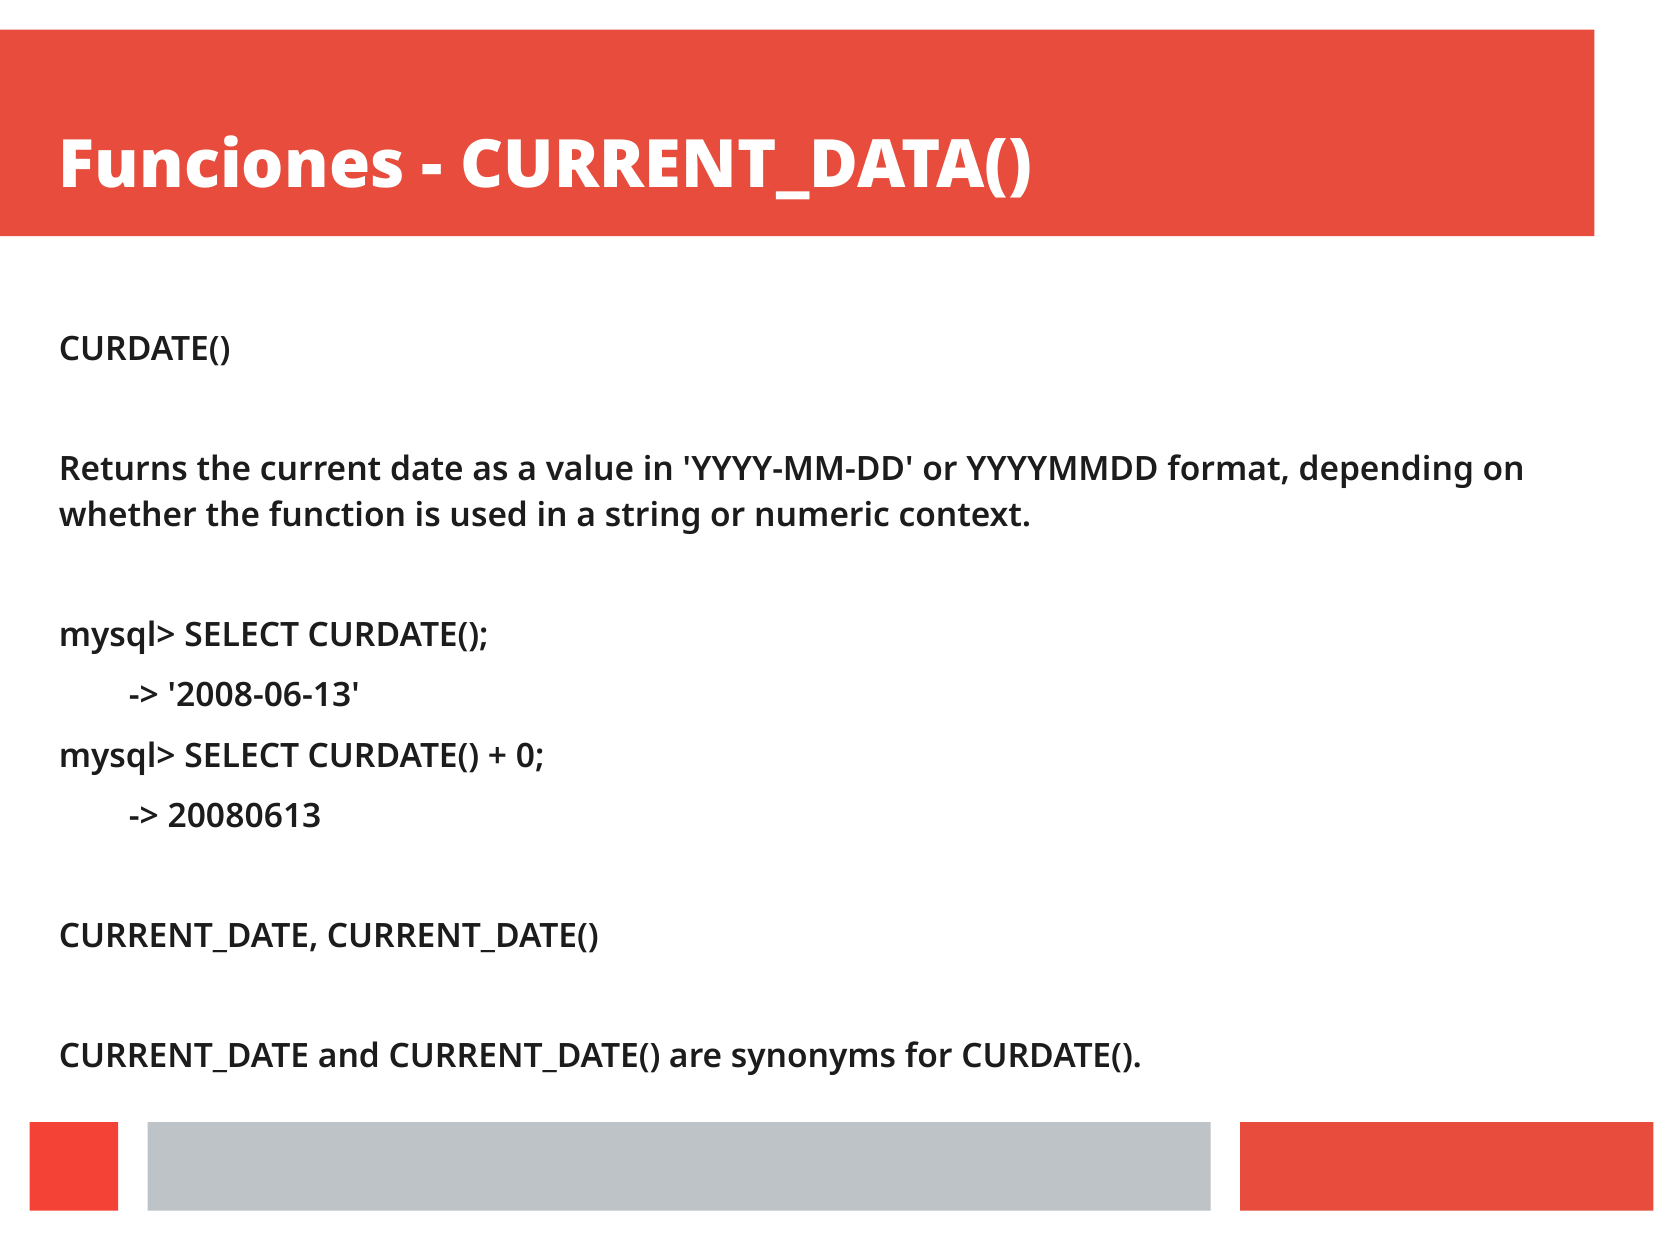

# Funciones - CURRENT_DATA()
CURDATE()
Returns the current date as a value in 'YYYY-MM-DD' or YYYYMMDD format, depending on whether the function is used in a string or numeric context.
mysql> SELECT CURDATE();
 -> '2008-06-13'
mysql> SELECT CURDATE() + 0;
 -> 20080613
CURRENT_DATE, CURRENT_DATE()
CURRENT_DATE and CURRENT_DATE() are synonyms for CURDATE().